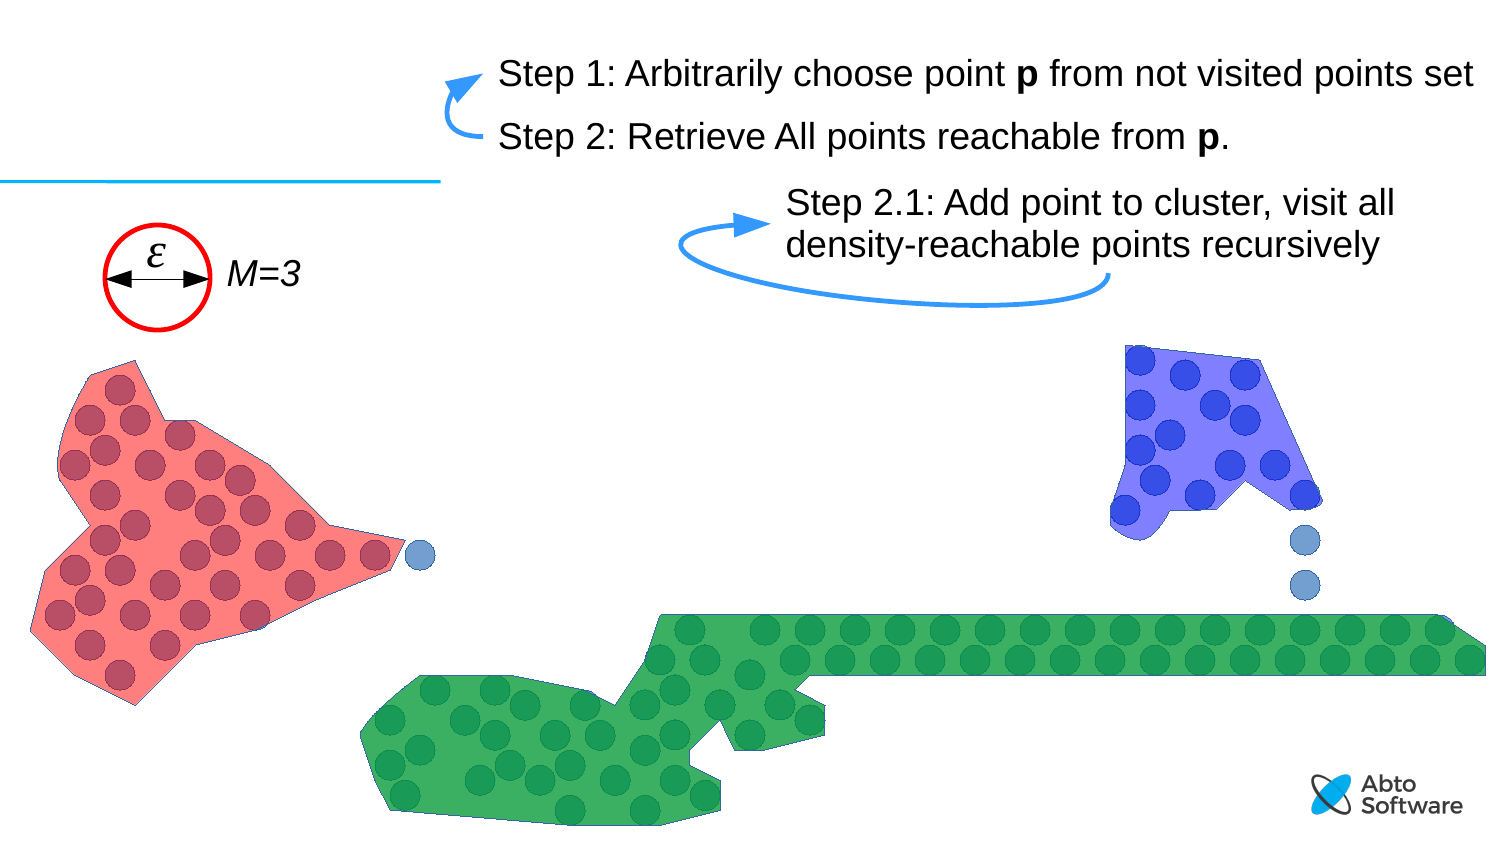

0
Step 1: Arbitrarily choose point p from not visited points set
Step 2: Retrieve All points reachable from p.
1
Step 2.1: Add point to cluster, visit all density-reachable points recursively
M=3